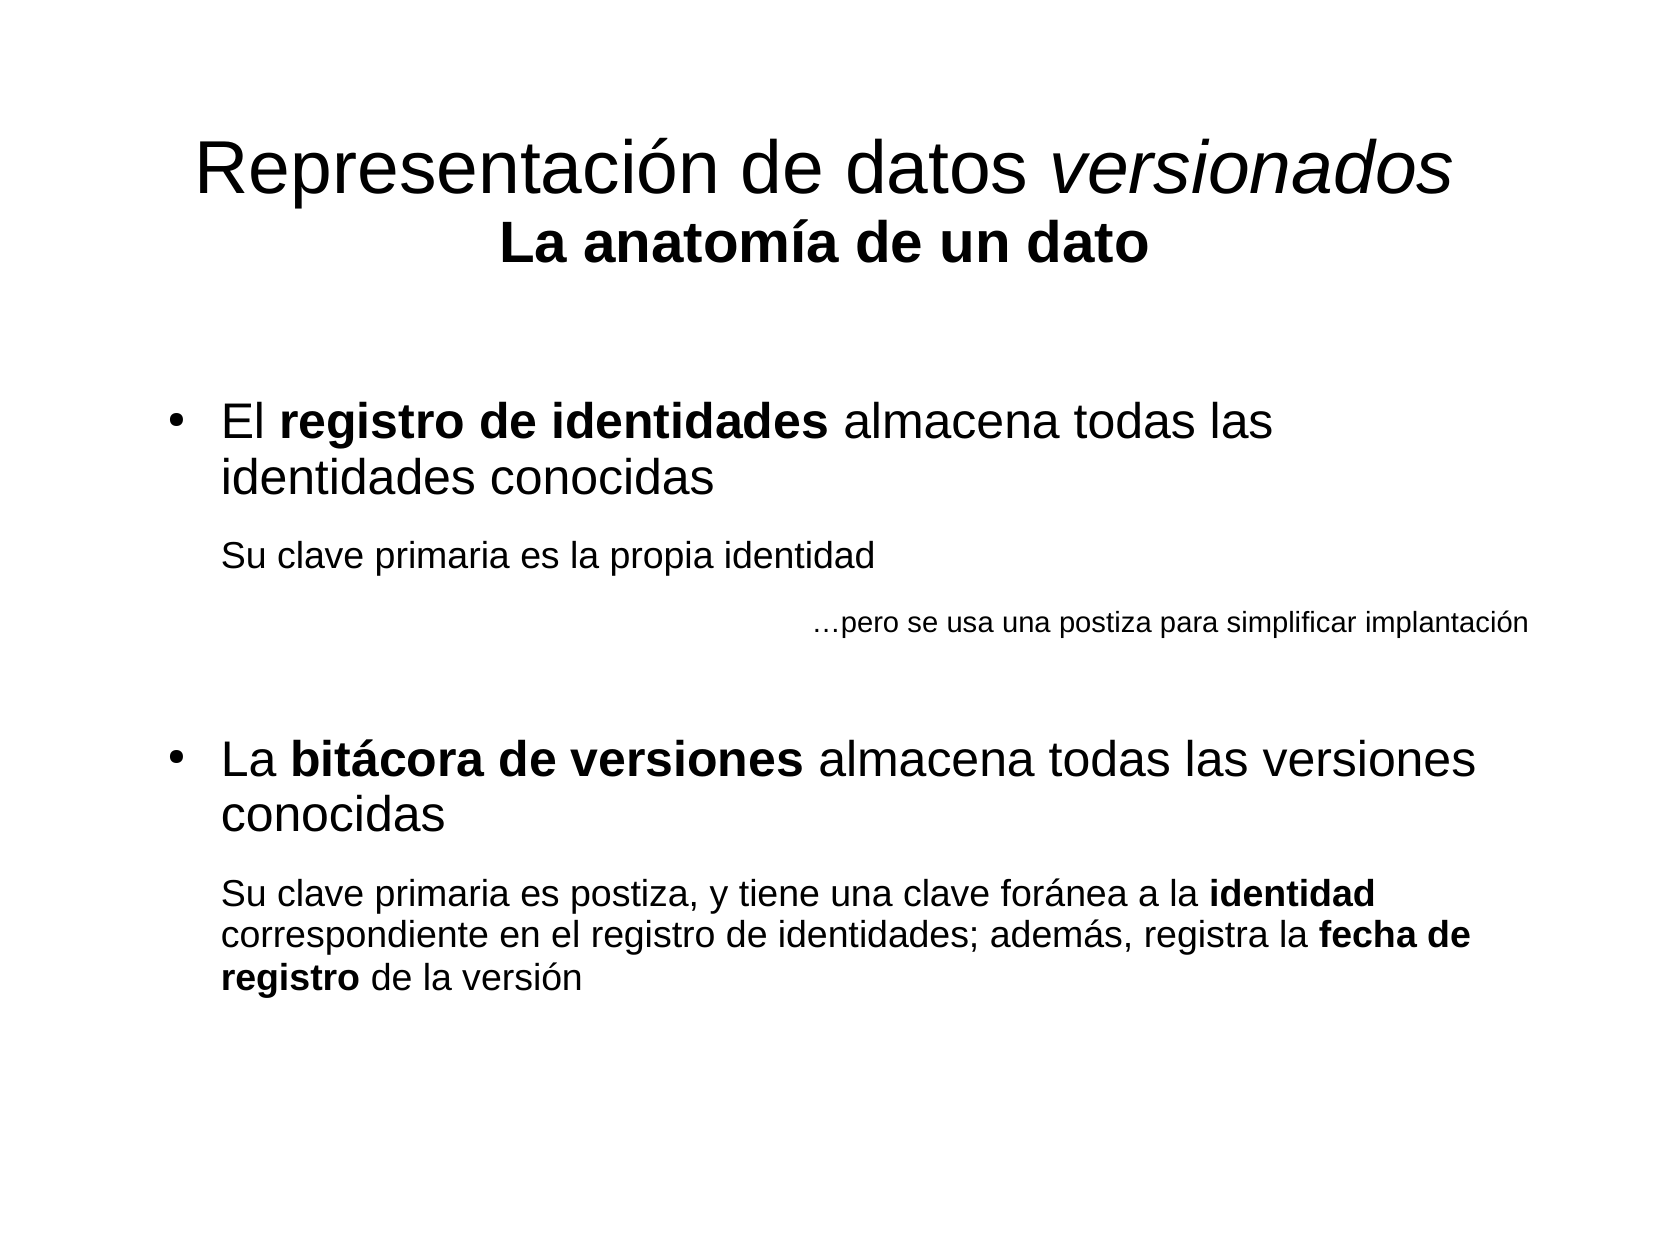

# Representación de datos versionados La anatomía de un dato
El registro de identidades almacena todas las identidades conocidas
Su clave primaria es la propia identidad
…pero se usa una postiza para simplificar implantación
La bitácora de versiones almacena todas las versiones conocidas
Su clave primaria es postiza, y tiene una clave foránea a la identidad correspondiente en el registro de identidades; además, registra la fecha de registro de la versión